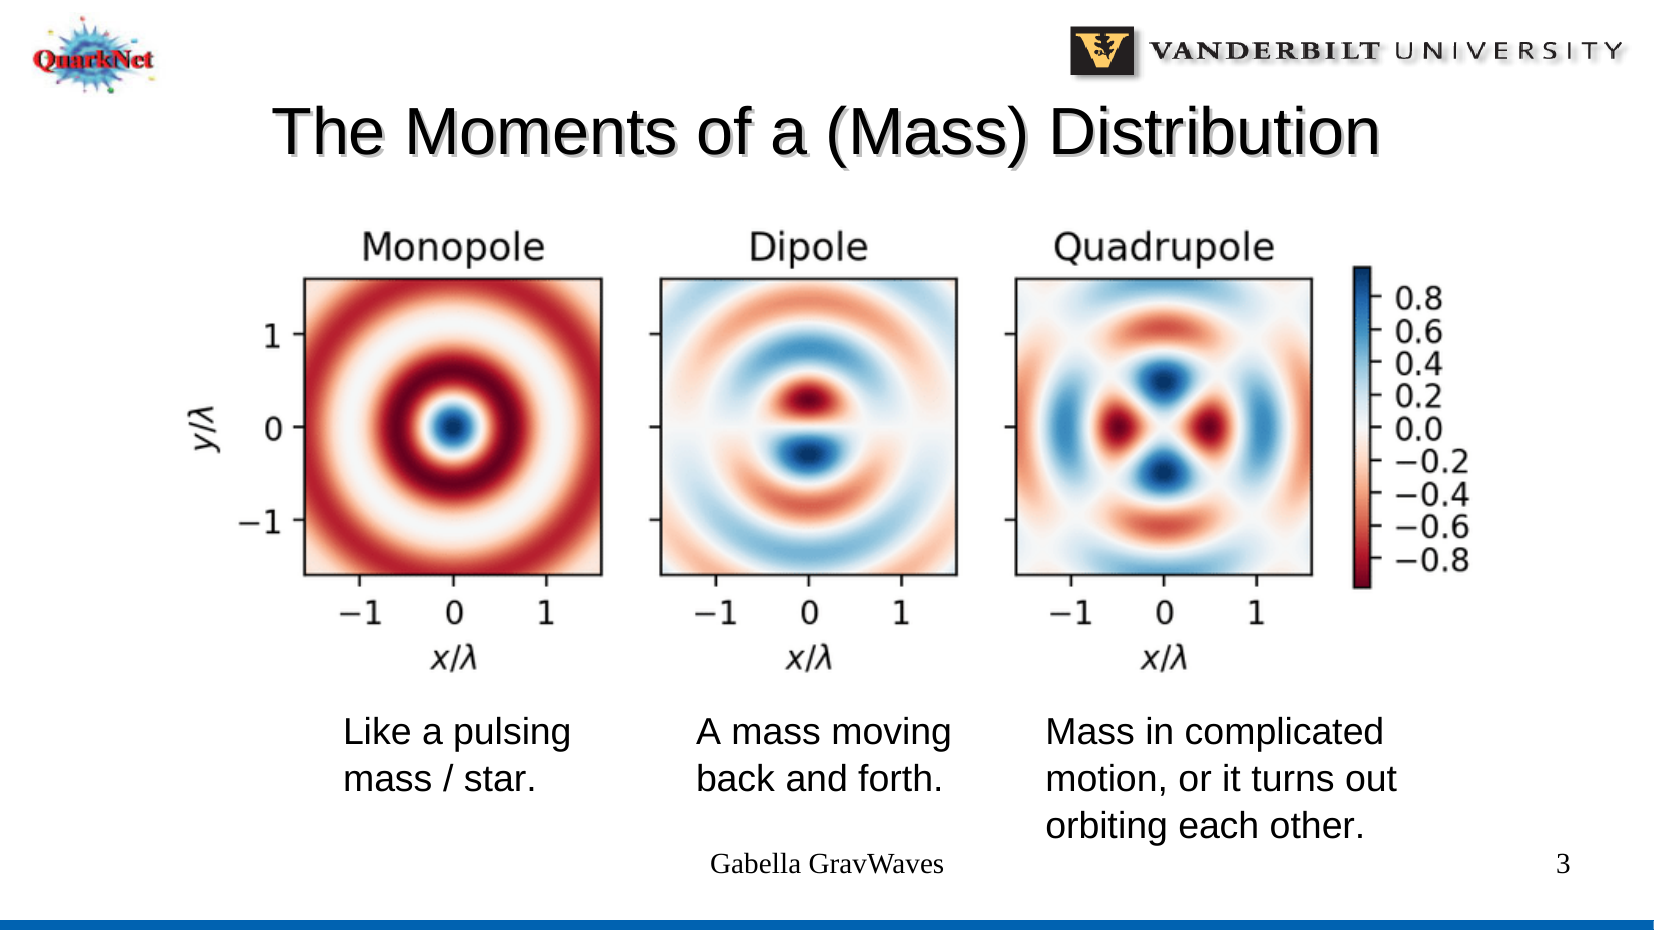

# The Moments of a (Mass) Distribution
Like a pulsing
mass / star.
A mass moving
back and forth.
Mass in complicated
motion, or it turns out
orbiting each other.
Gabella GravWaves
3